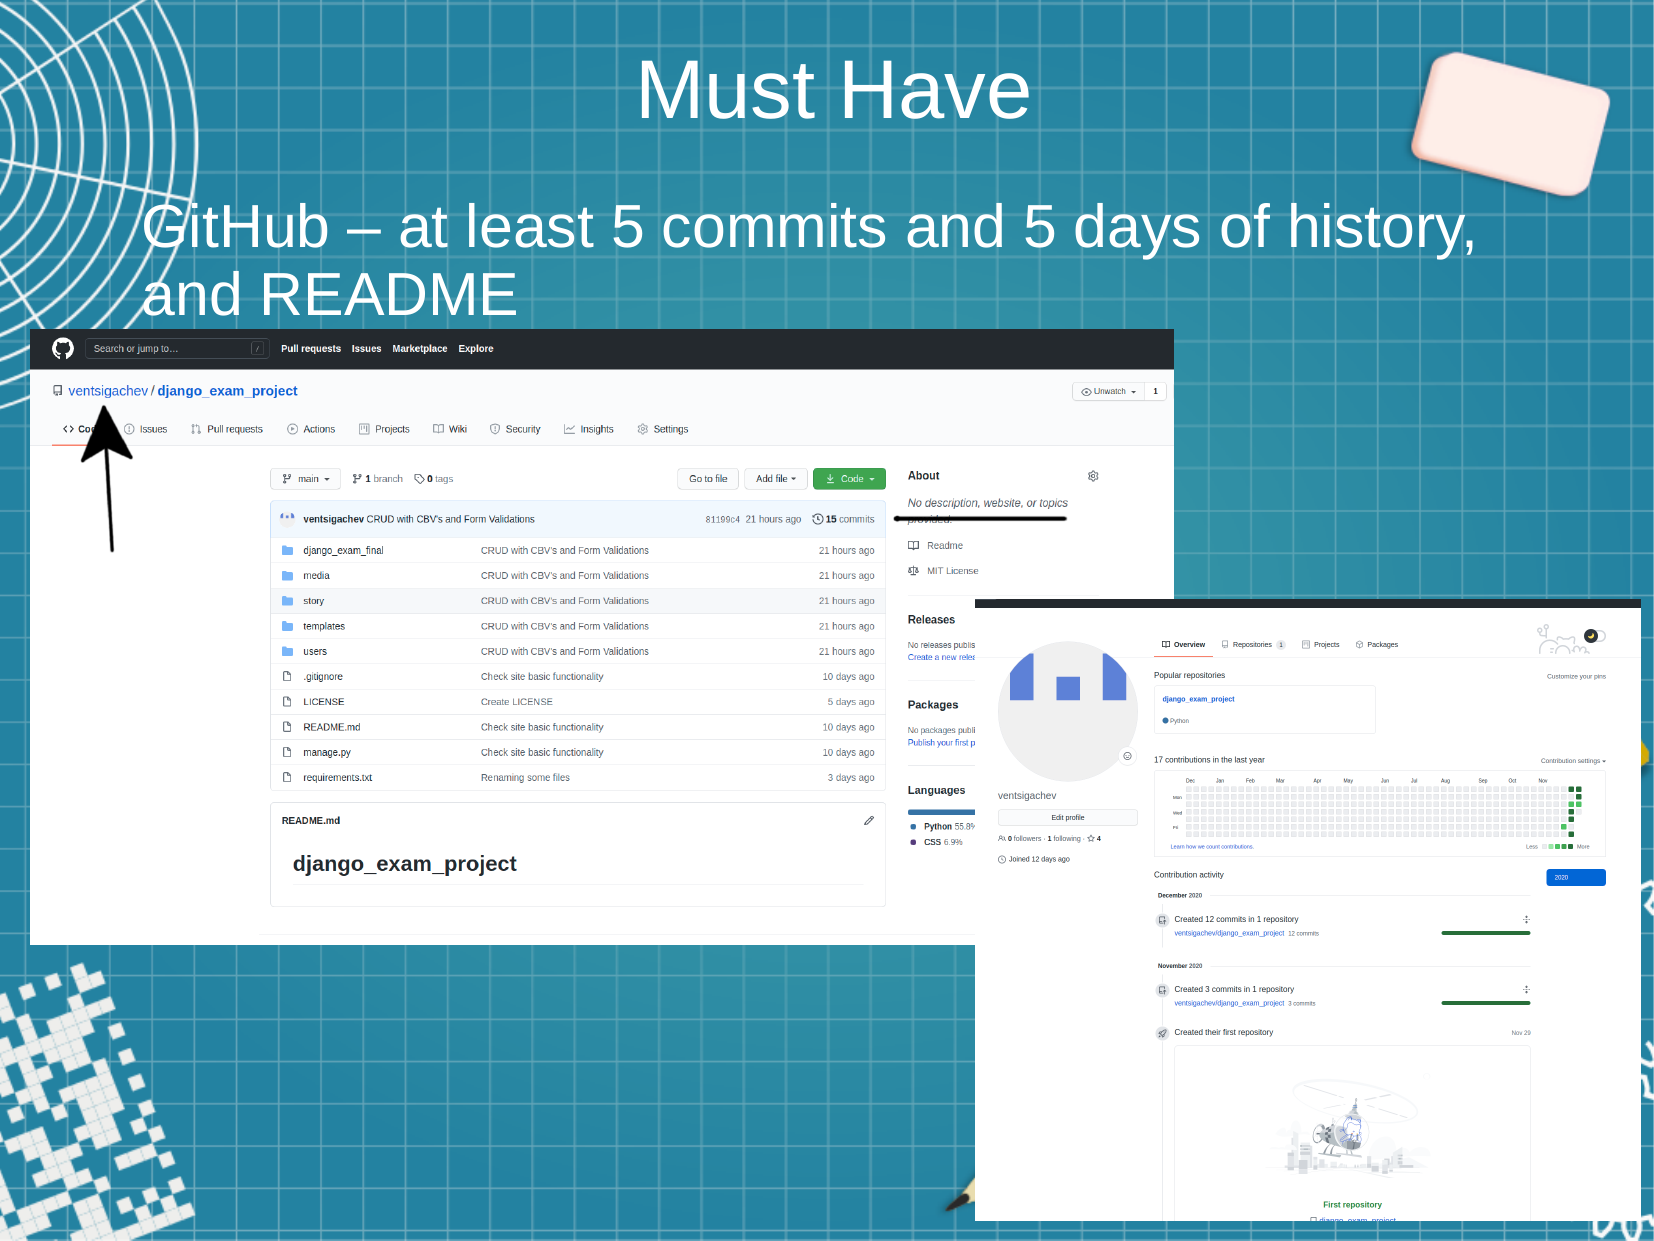

# Must Have
GitHub – at least 5 commits and 5 days of history, and README